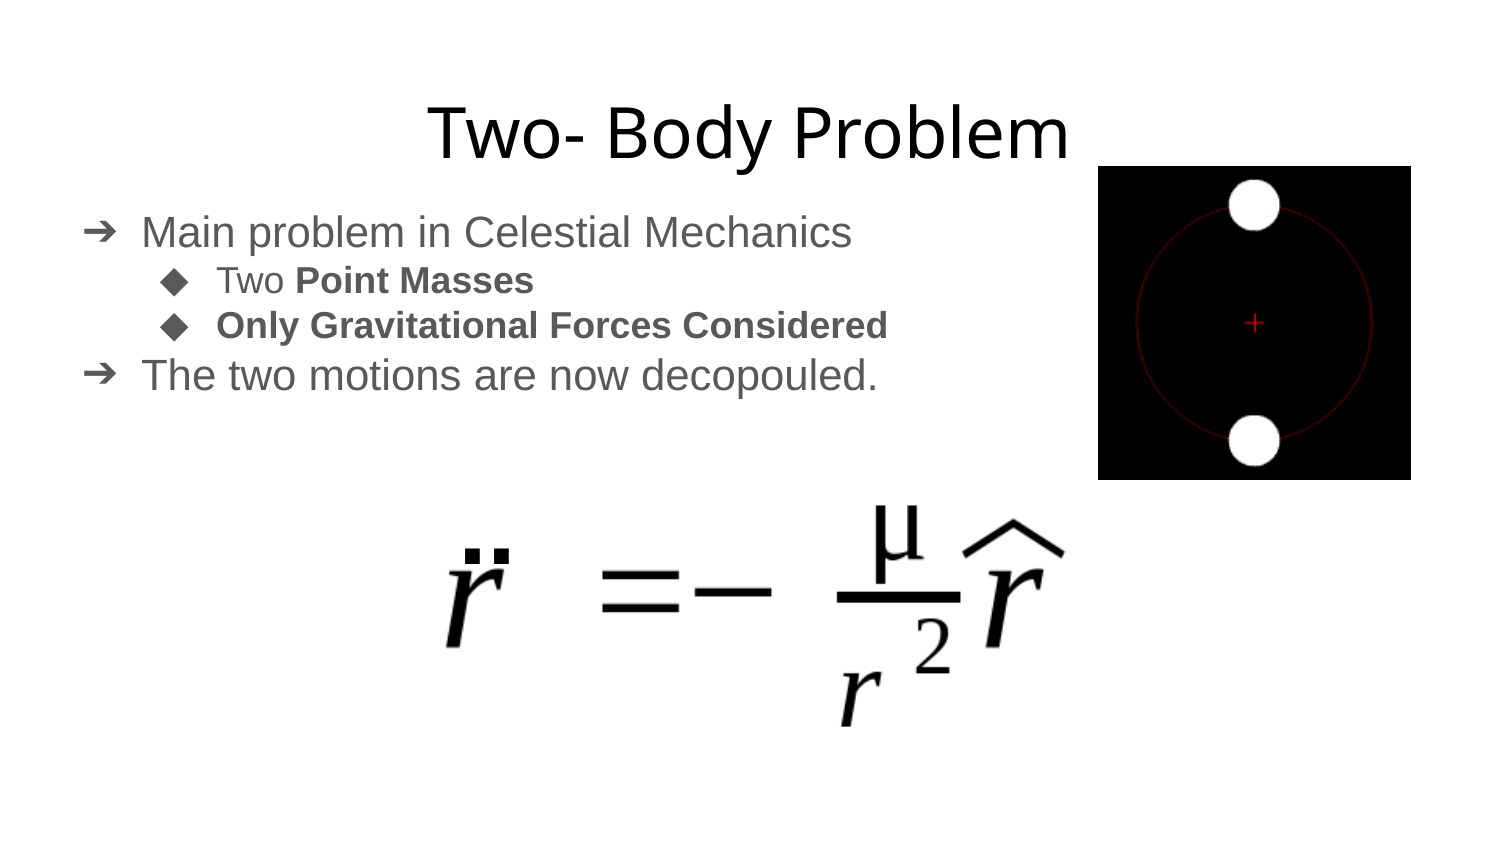

# Two- Body Problem
Main problem in Celestial Mechanics
Two Point Masses
Only Gravitational Forces Considered
The two motions are now decopouled.
..